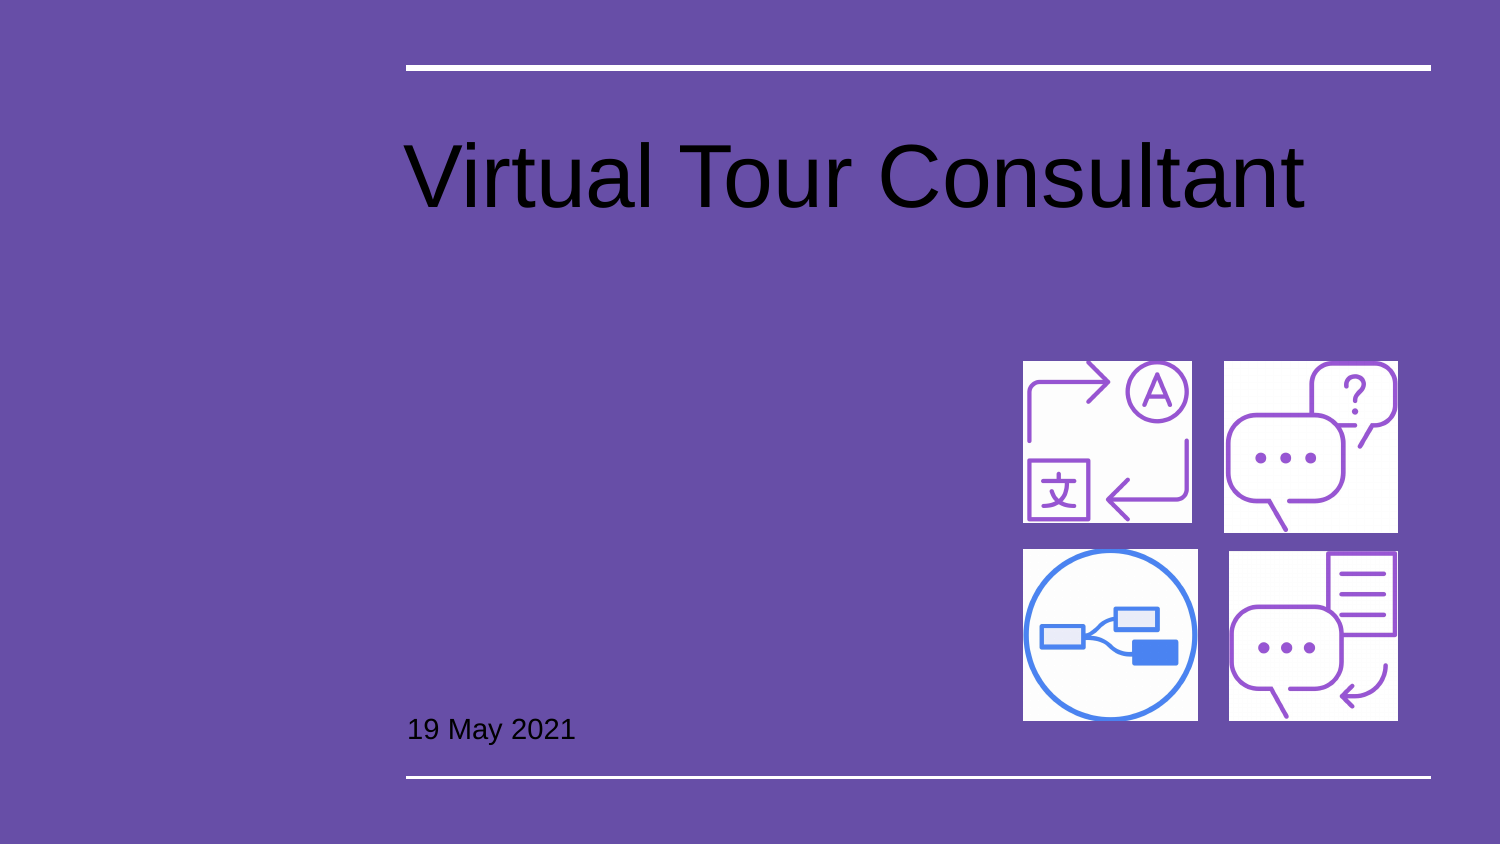

# Virtual Tour Consultant
19 May 2021